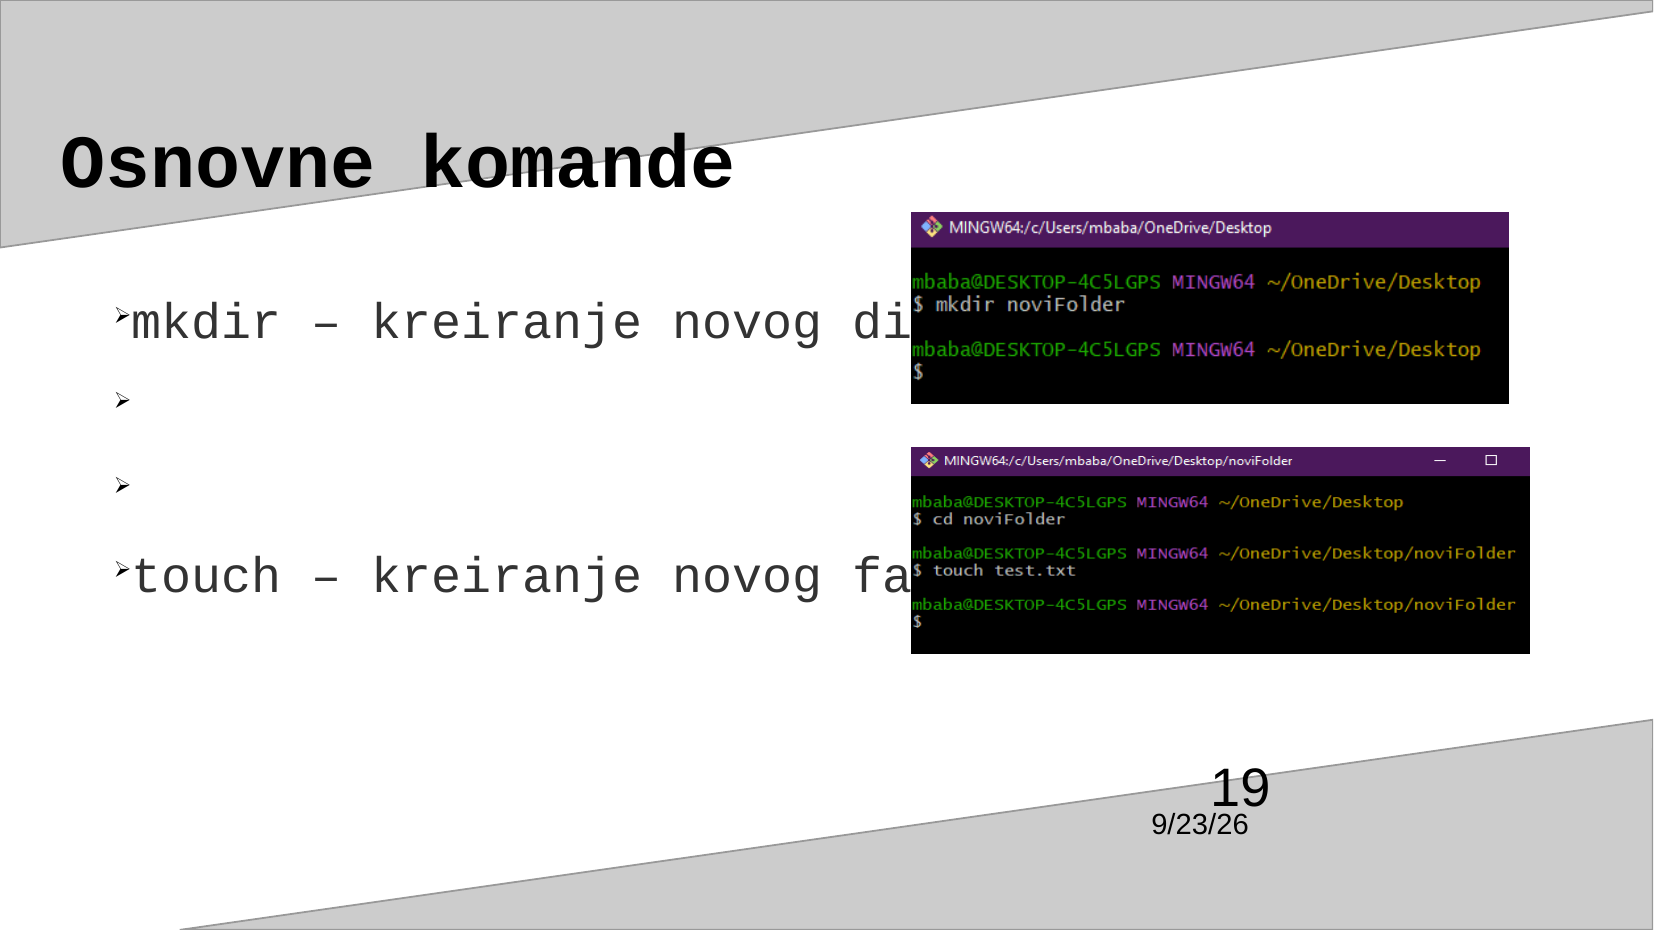

Osnovne komande
mkdir – kreiranje novog direktorija
touch – kreiranje novog fajla
18